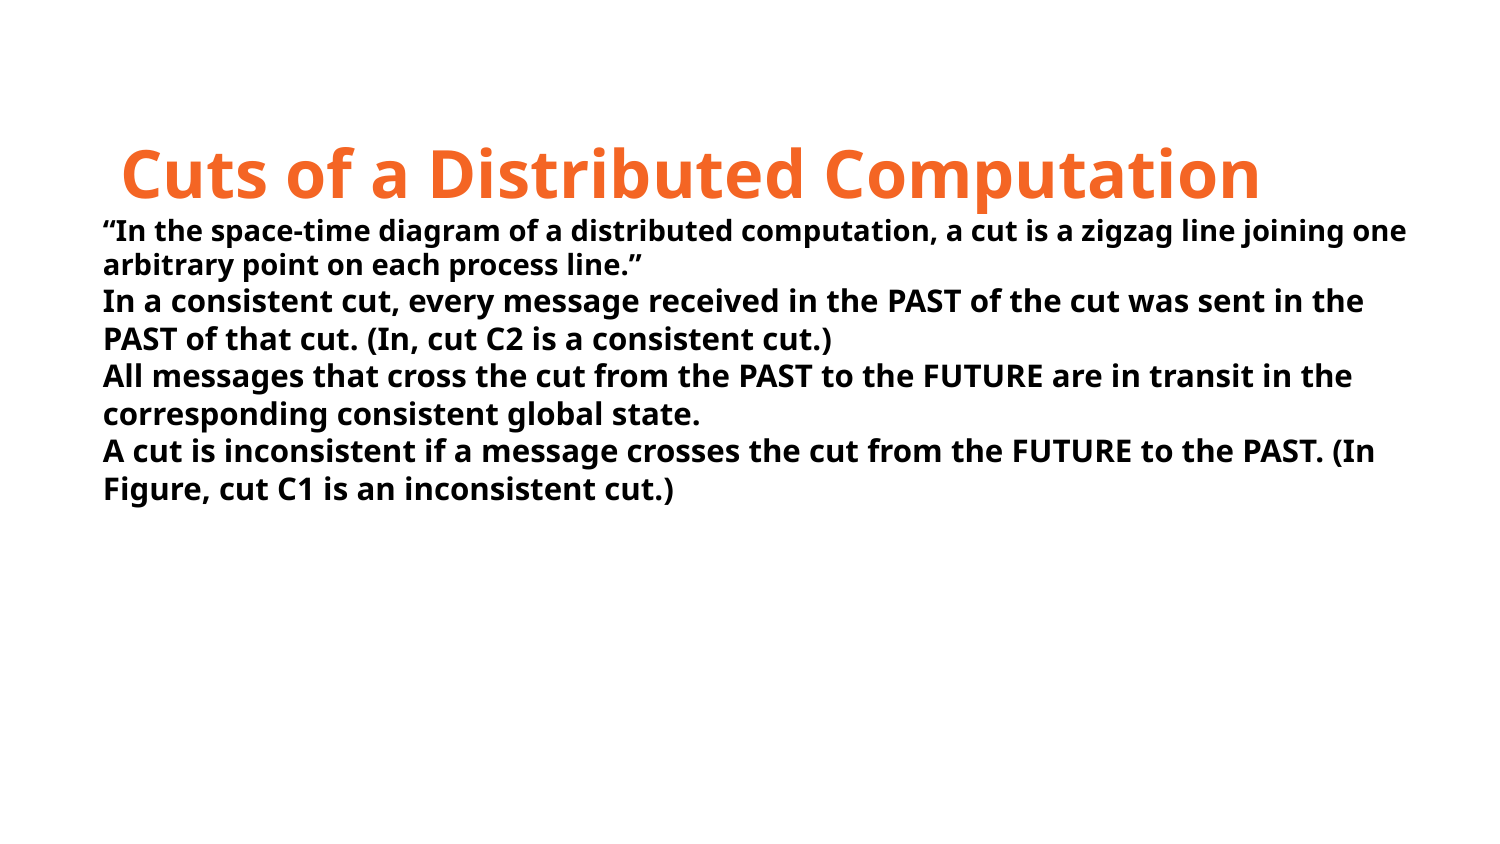

# Cuts of a Distributed Computation “In the space-time diagram of a distributed computation, a cut is a zigzag line joining one arbitrary point on each process line.” In a consistent cut, every message received in the PAST of the cut was sent in the PAST of that cut. (In, cut C2 is a consistent cut.) All messages that cross the cut from the PAST to the FUTURE are in transit in the corresponding consistent global state. A cut is inconsistent if a message crosses the cut from the FUTURE to the PAST. (In Figure, cut C1 is an inconsistent cut.)